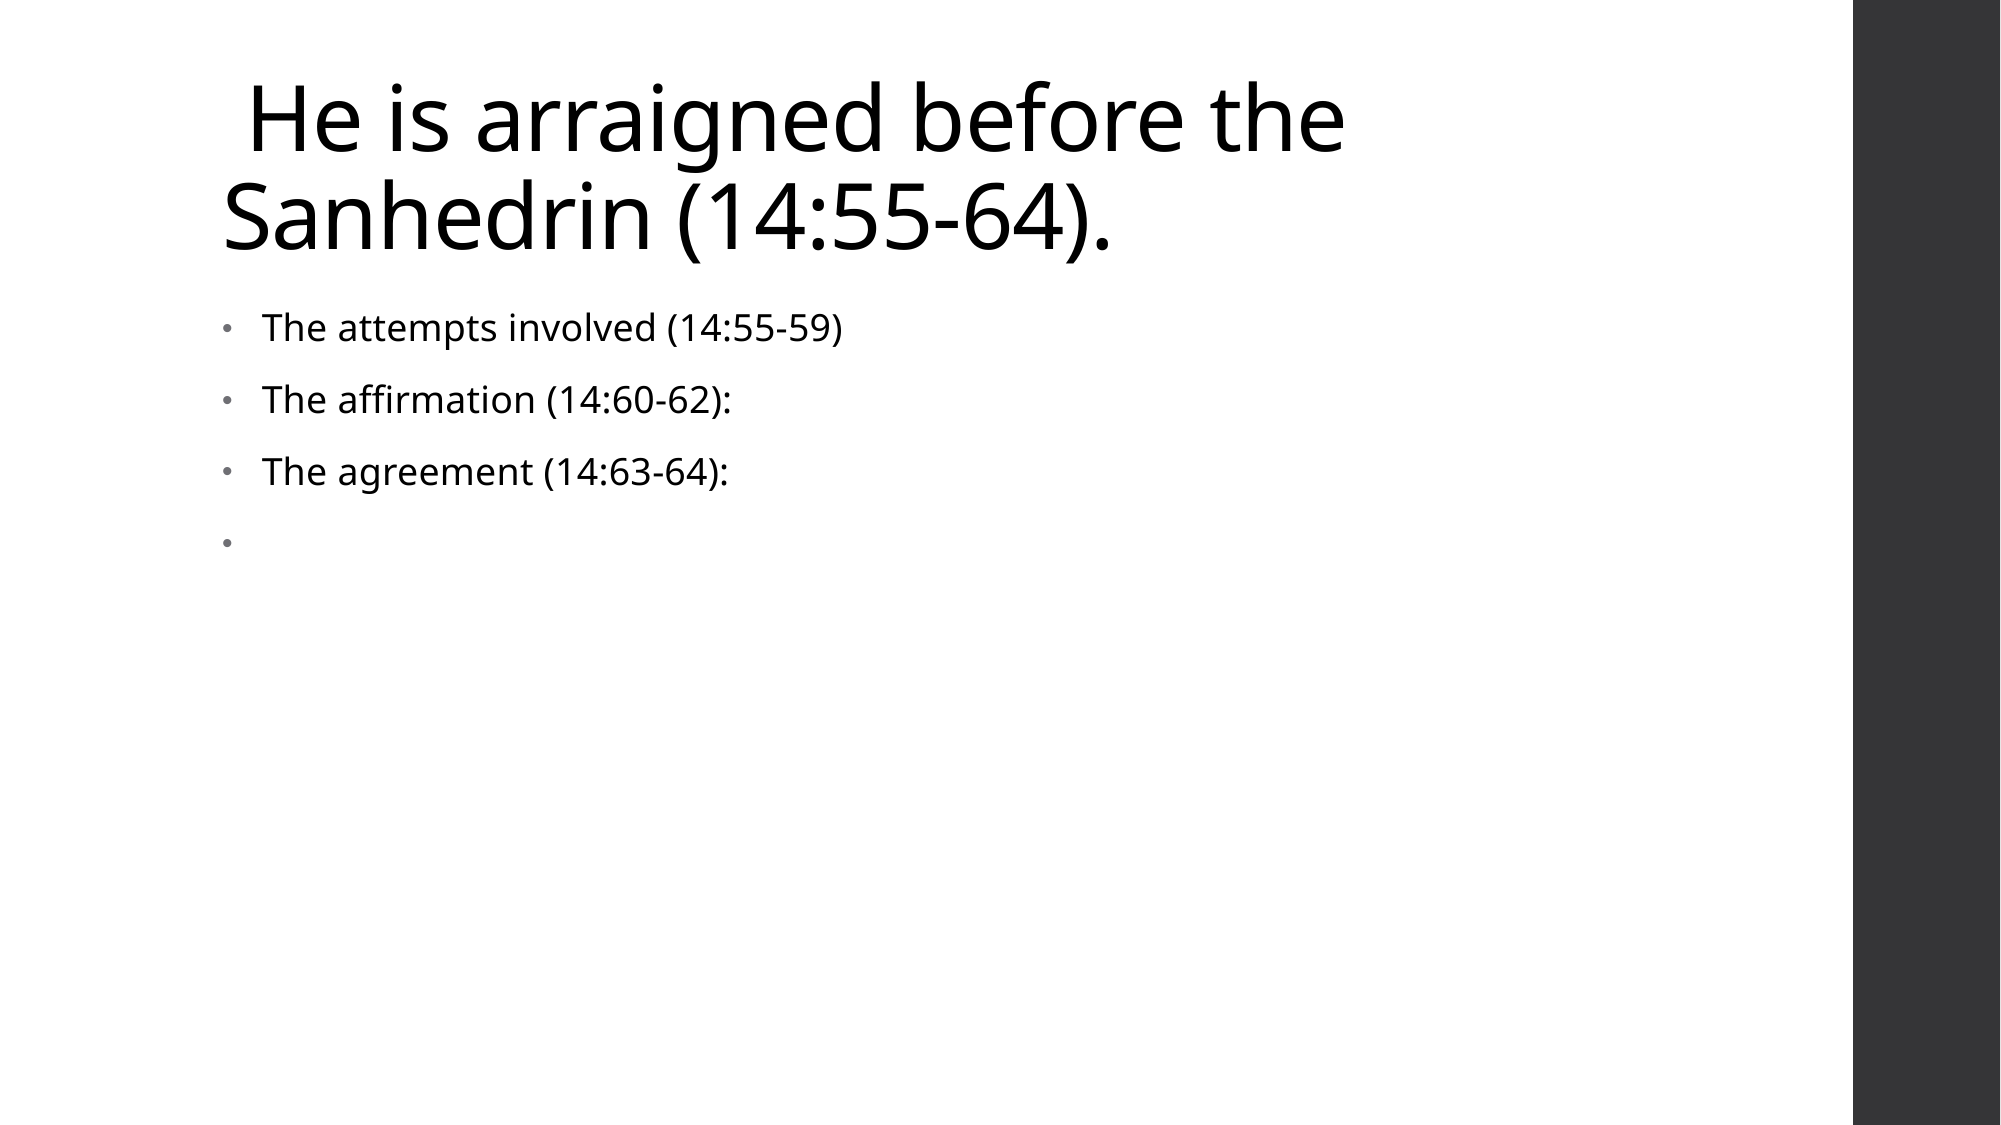

# He is arraigned before the Sanhedrin (14:55-64).
 The attempts involved (14:55-59)
 The affirmation (14:60-62):
 The agreement (14:63-64):